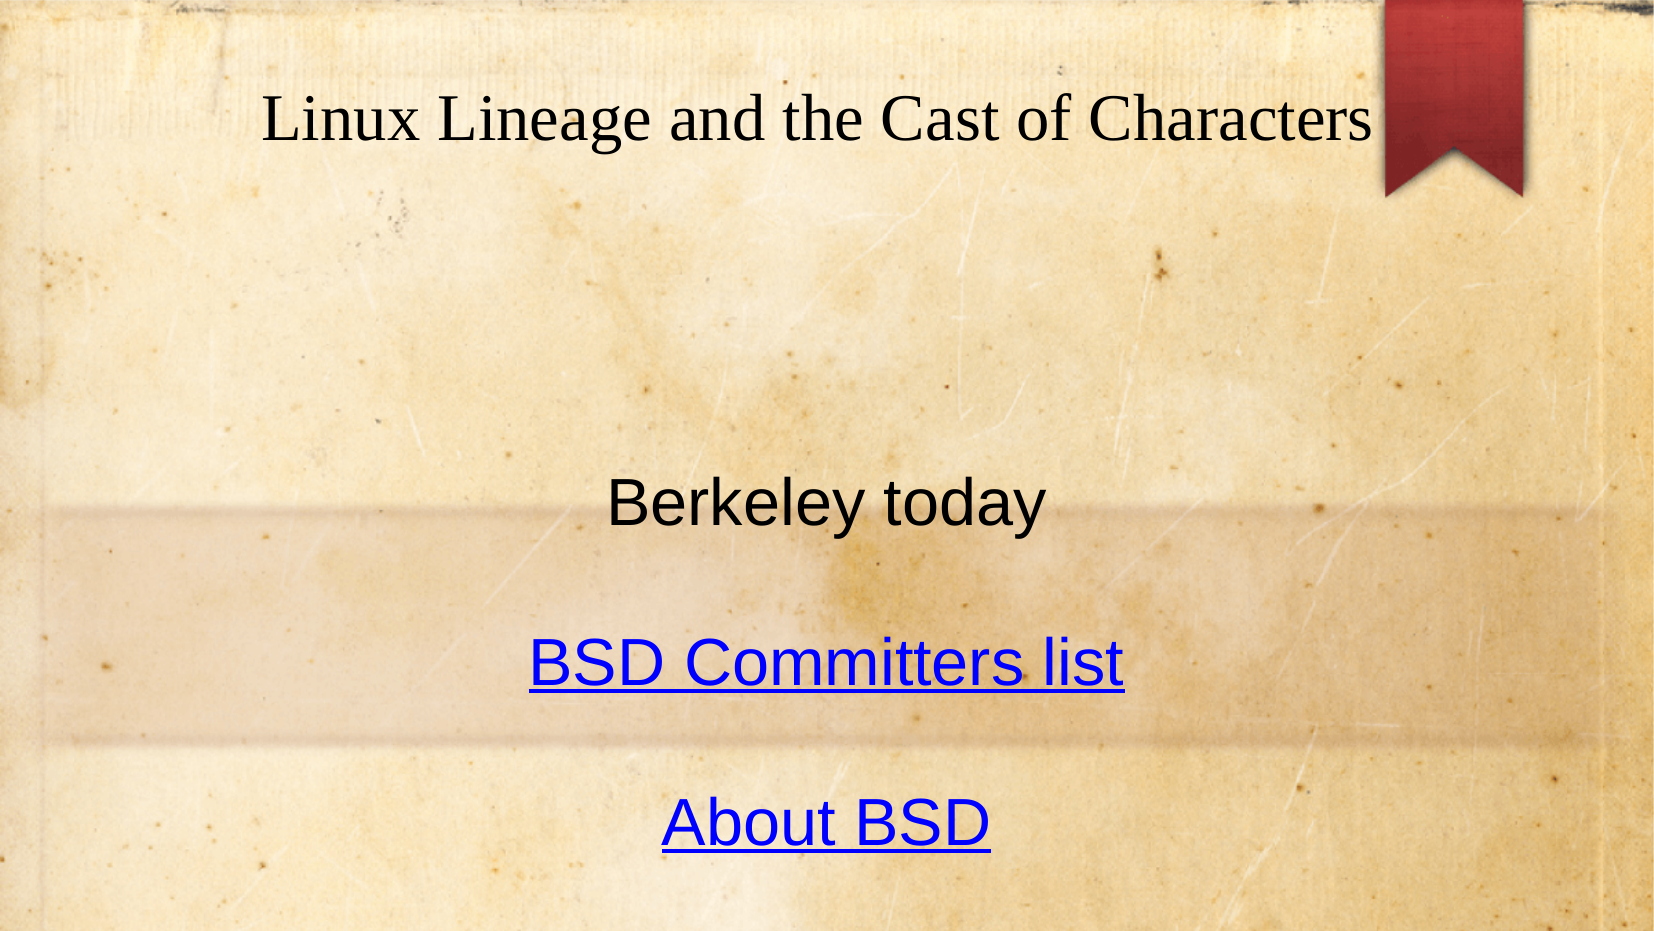

Linux Lineage and the Cast of Characters
Berkeley today
BSD Committers list
About BSD
CS-334 Spring 2015														Page of